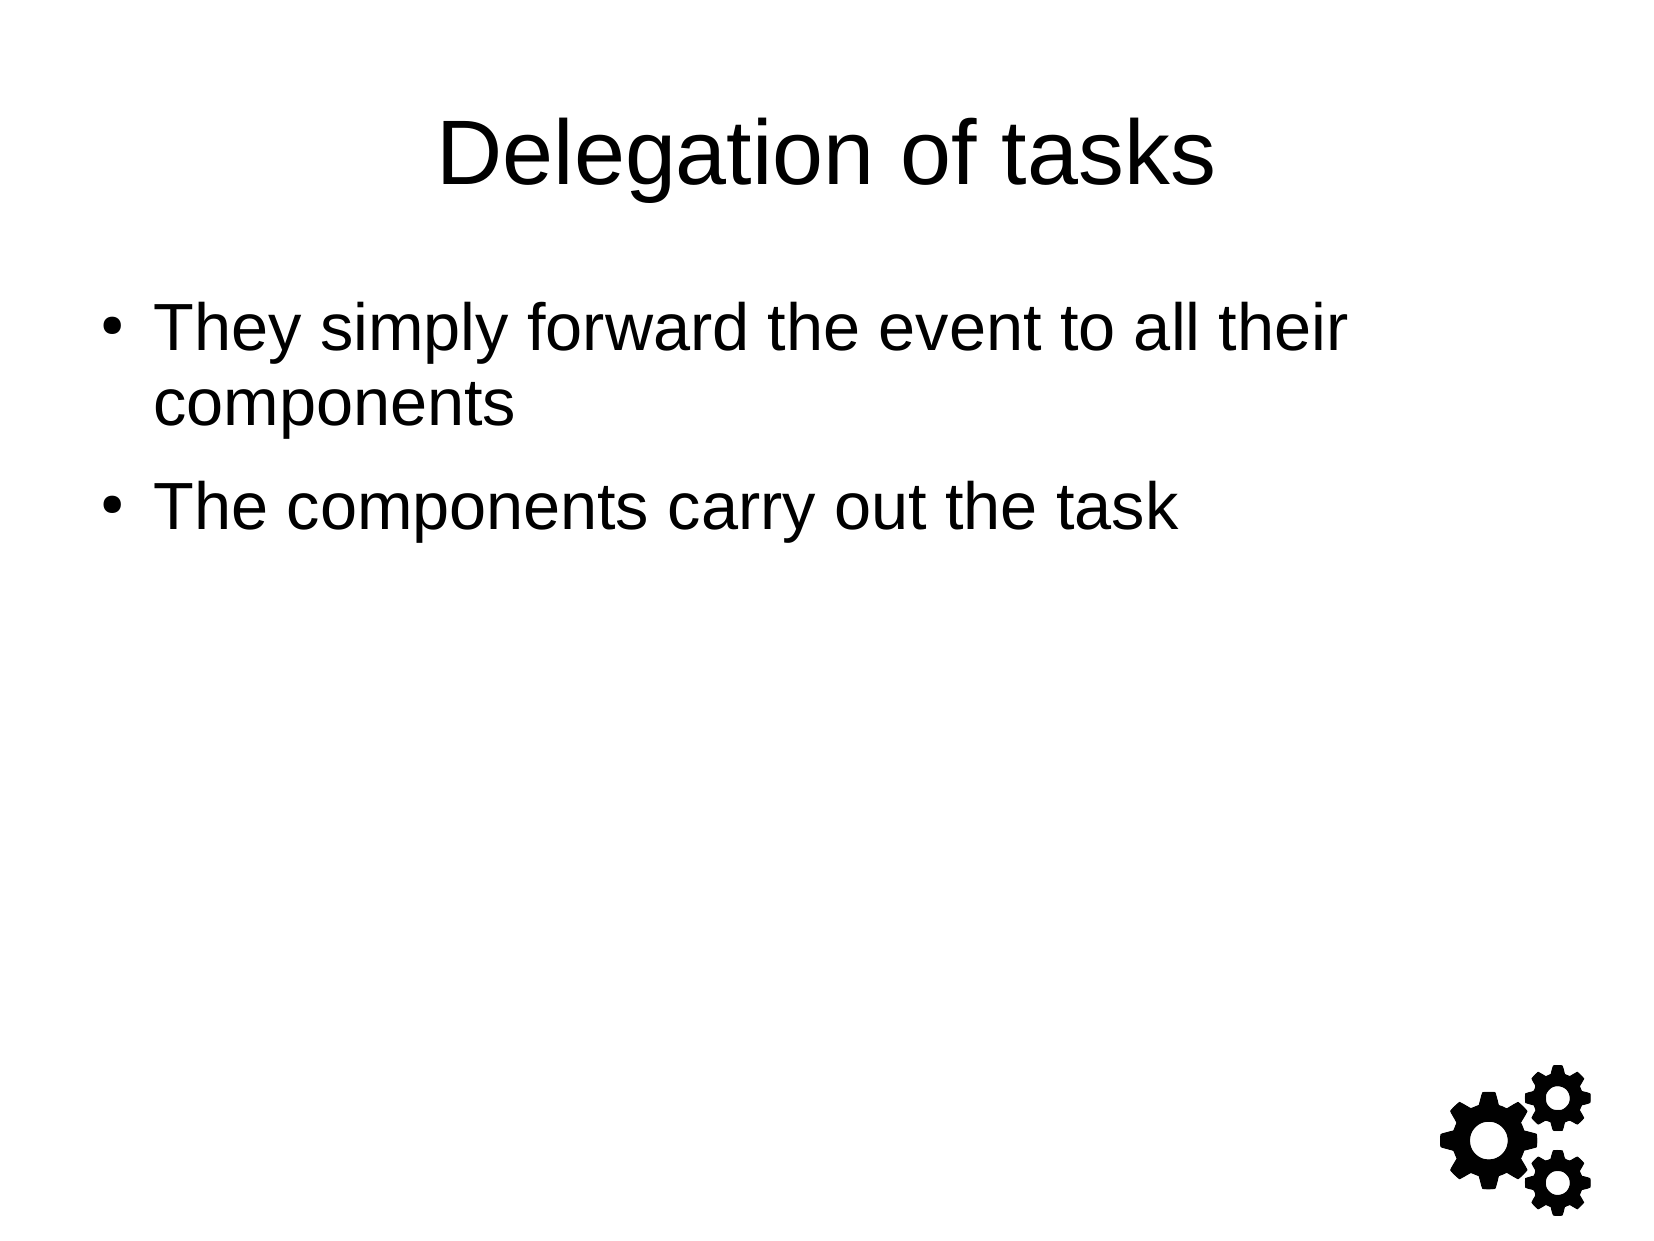

# Delegation of tasks
They simply forward the event to all their components
The components carry out the task